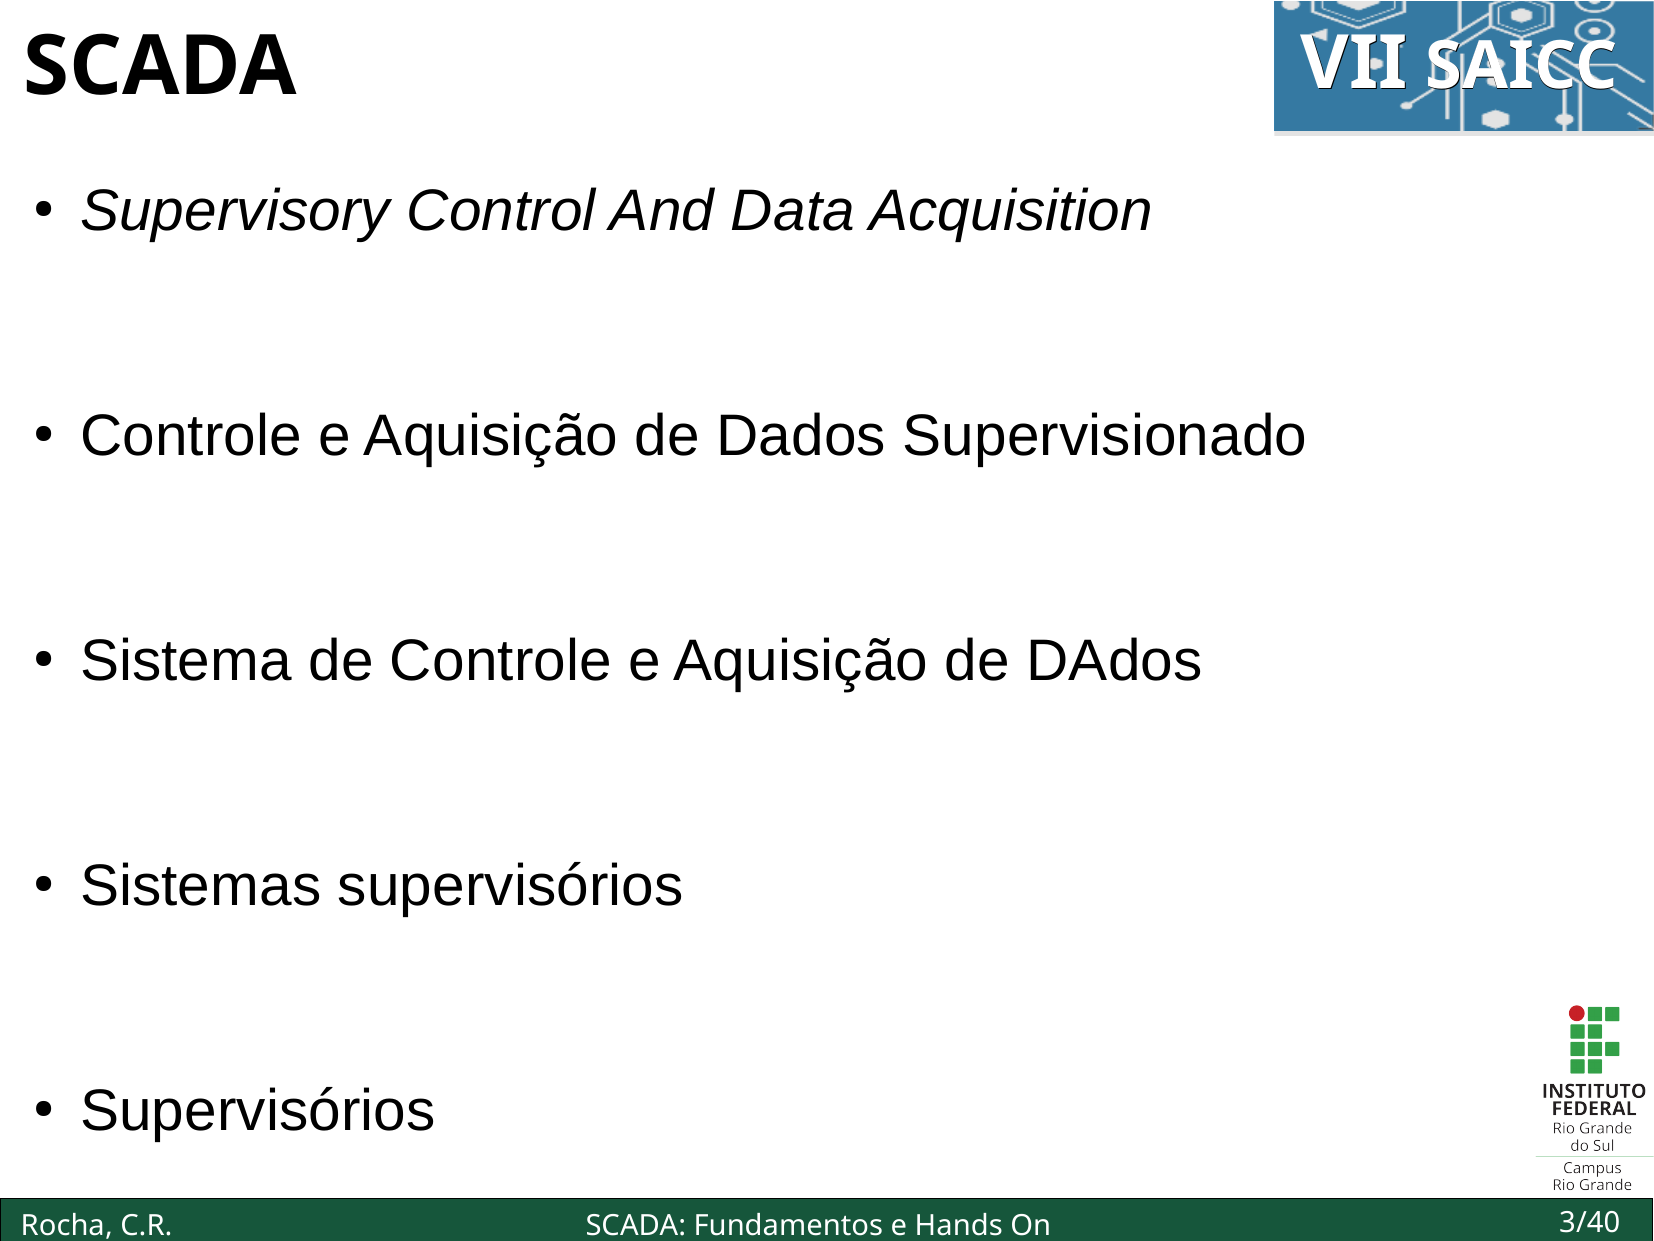

# SCADA
Supervisory Control And Data Acquisition
Controle e Aquisição de Dados Supervisionado
Sistema de Controle e Aquisição de DAdos
Sistemas supervisórios
Supervisórios